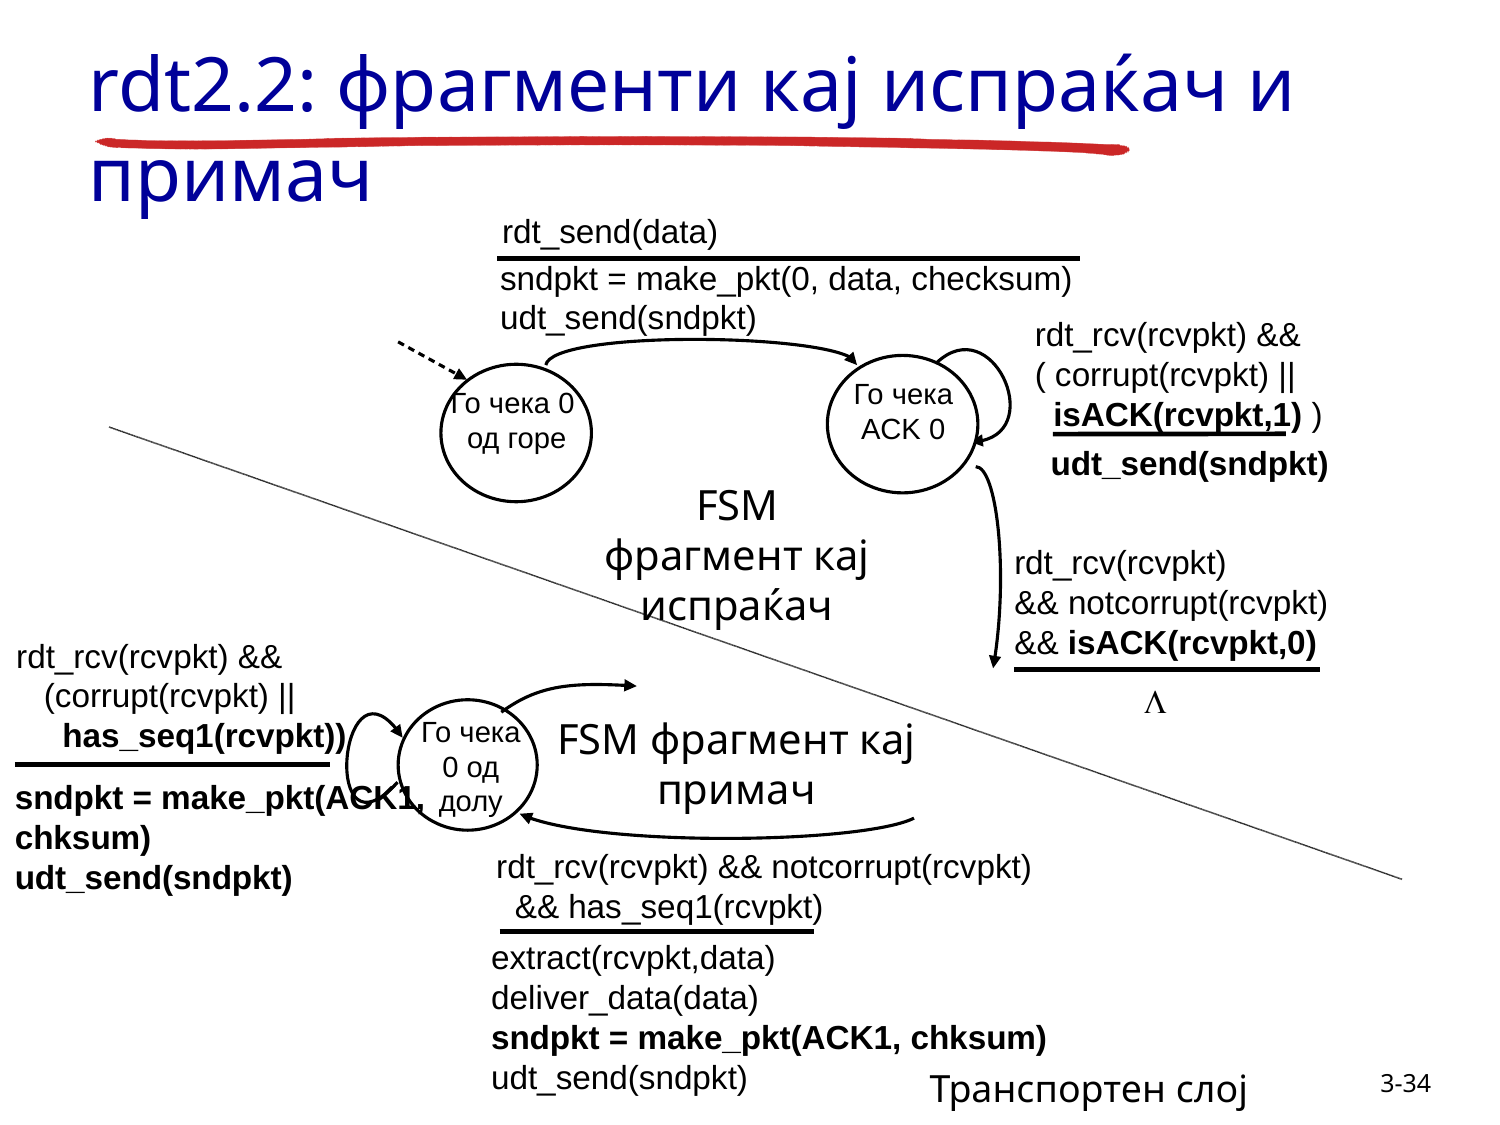

# rdt2.2: фрагменти кај испраќач и примач
rdt_send(data)
sndpkt = make_pkt(0, data, checksum)
udt_send(sndpkt)
rdt_rcv(rcvpkt) &&
( corrupt(rcvpkt) ||
 isACK(rcvpkt,1) )
Го чека
ACK 0
Го чека 0
од горе
udt_send(sndpkt)
FSM
фрагмент кај
испраќач
rdt_rcv(rcvpkt)
&& notcorrupt(rcvpkt)
&& isACK(rcvpkt,0)
rdt_rcv(rcvpkt) &&
 (corrupt(rcvpkt) ||
 has_seq1(rcvpkt))
Го чека
0 од долу
FSM фрагмент кај
примач
sndpkt = make_pkt(ACK1, chksum)
udt_send(sndpkt)
L
rdt_rcv(rcvpkt) && notcorrupt(rcvpkt)
 && has_seq1(rcvpkt)
extract(rcvpkt,data)
deliver_data(data)
sndpkt = make_pkt(ACK1, chksum)
udt_send(sndpkt)
Транспортен слој